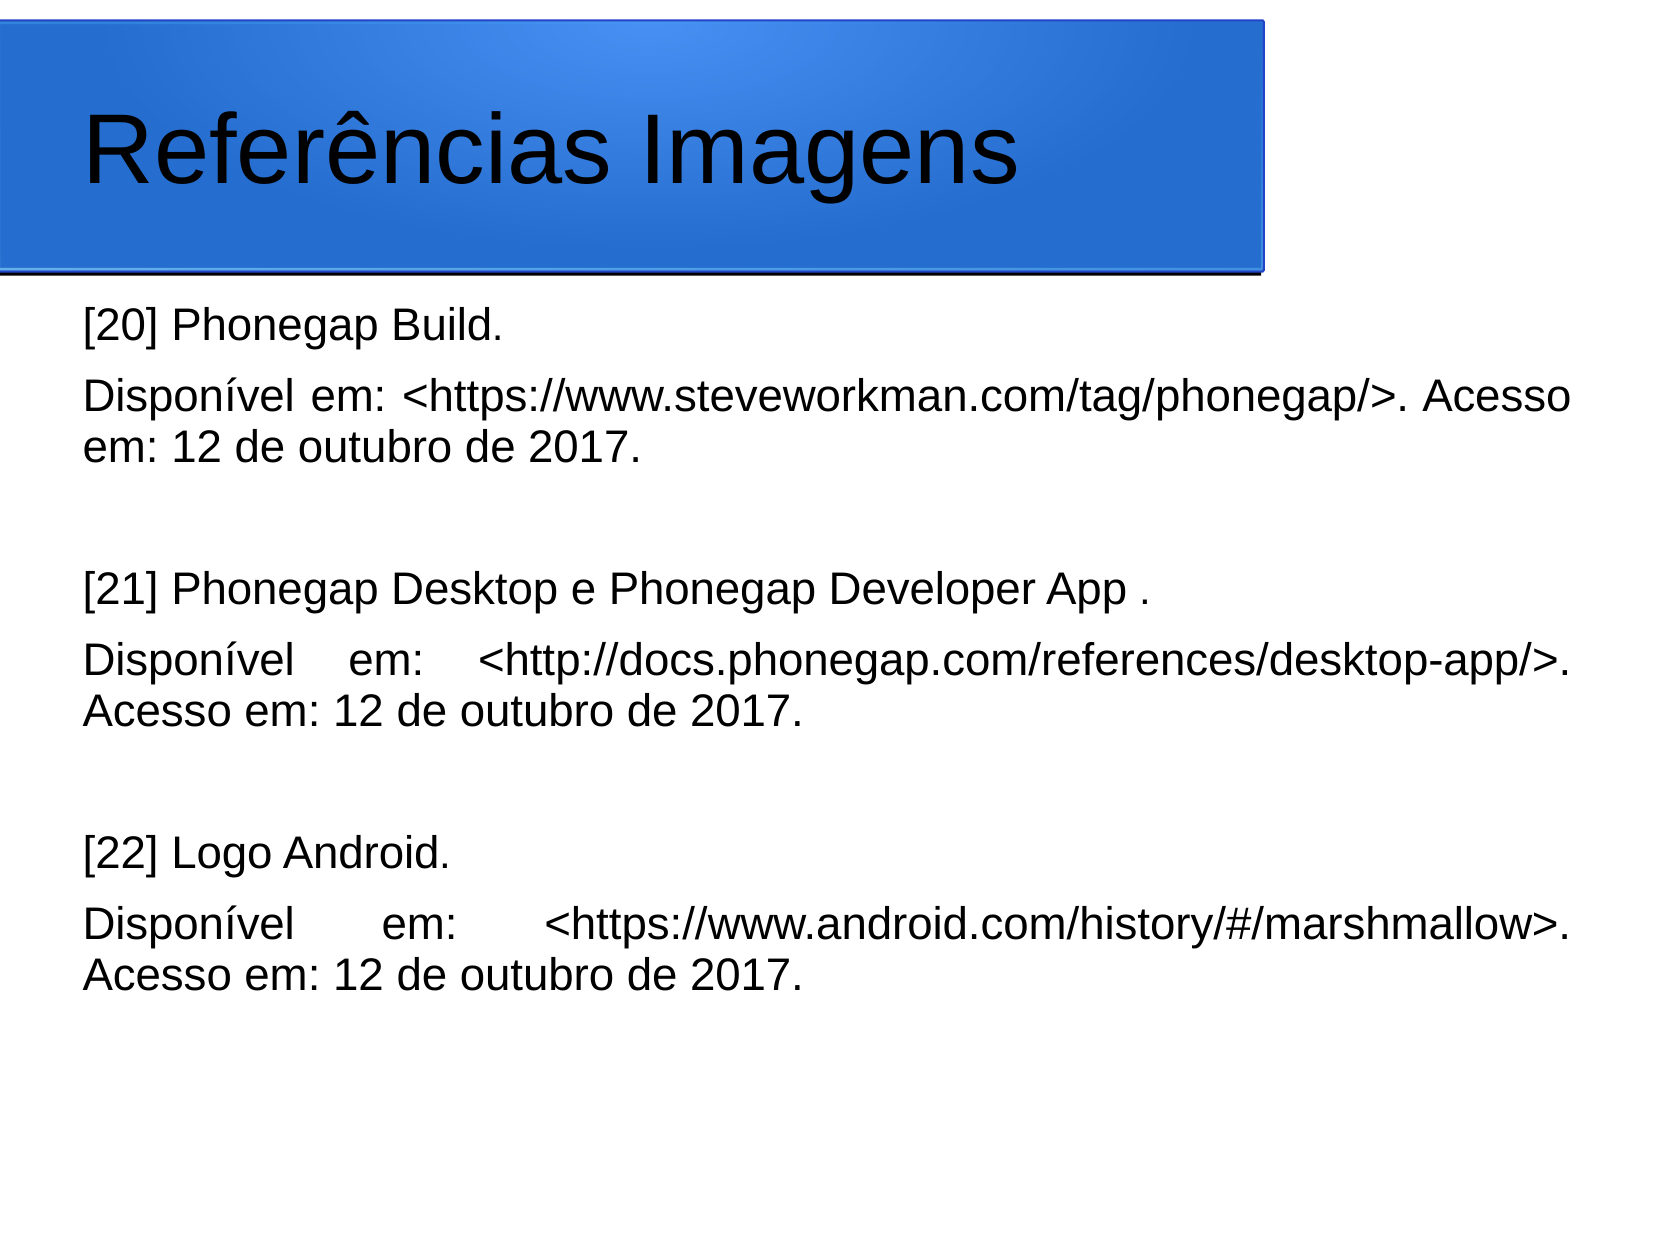

# Referências Imagens
[20] Phonegap Build.
Disponível em: <https://www.steveworkman.com/tag/phonegap/>. Acesso em: 12 de outubro de 2017.
[21] Phonegap Desktop e Phonegap Developer App .
Disponível em: <http://docs.phonegap.com/references/desktop-app/>. Acesso em: 12 de outubro de 2017.
[22] Logo Android.
Disponível em: <https://www.android.com/history/#/marshmallow>. Acesso em: 12 de outubro de 2017.